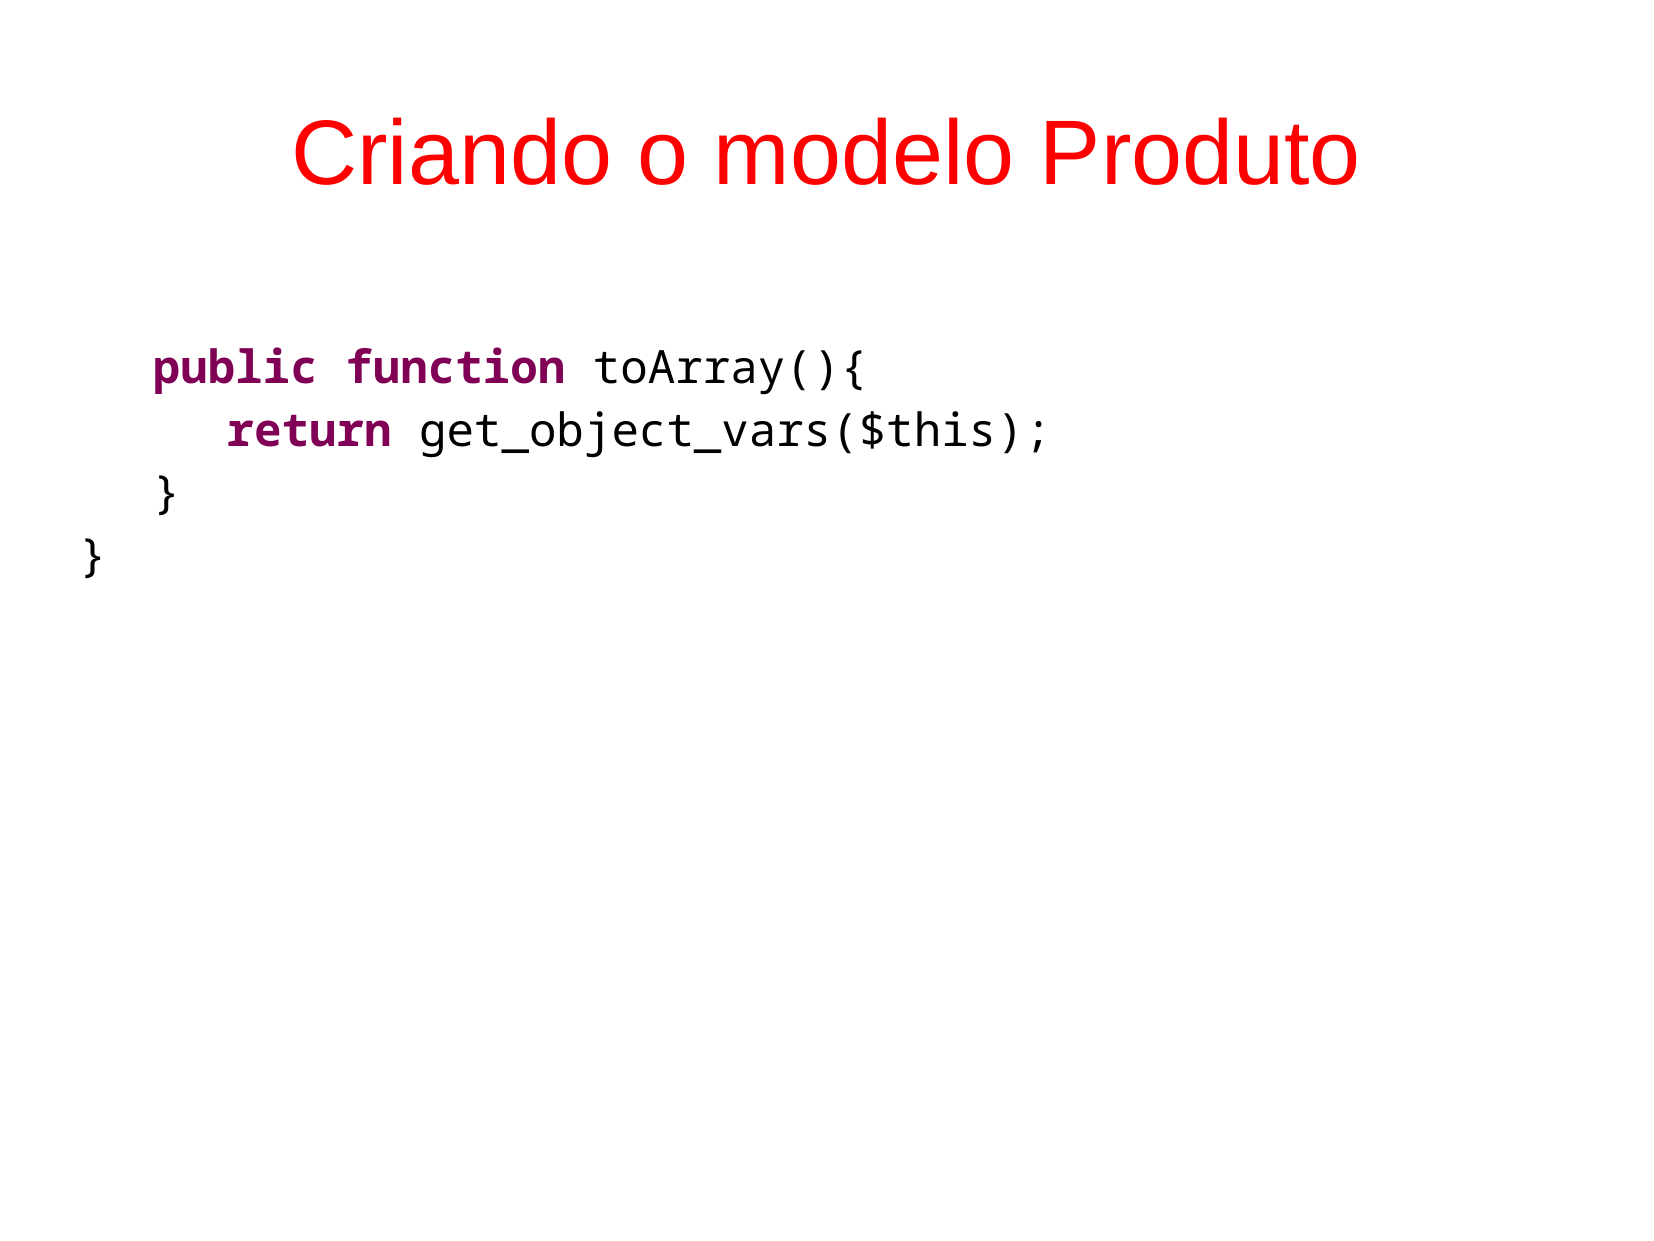

# Criando o modelo Produto
	public function toArray(){
		return get_object_vars($this);
	}
}